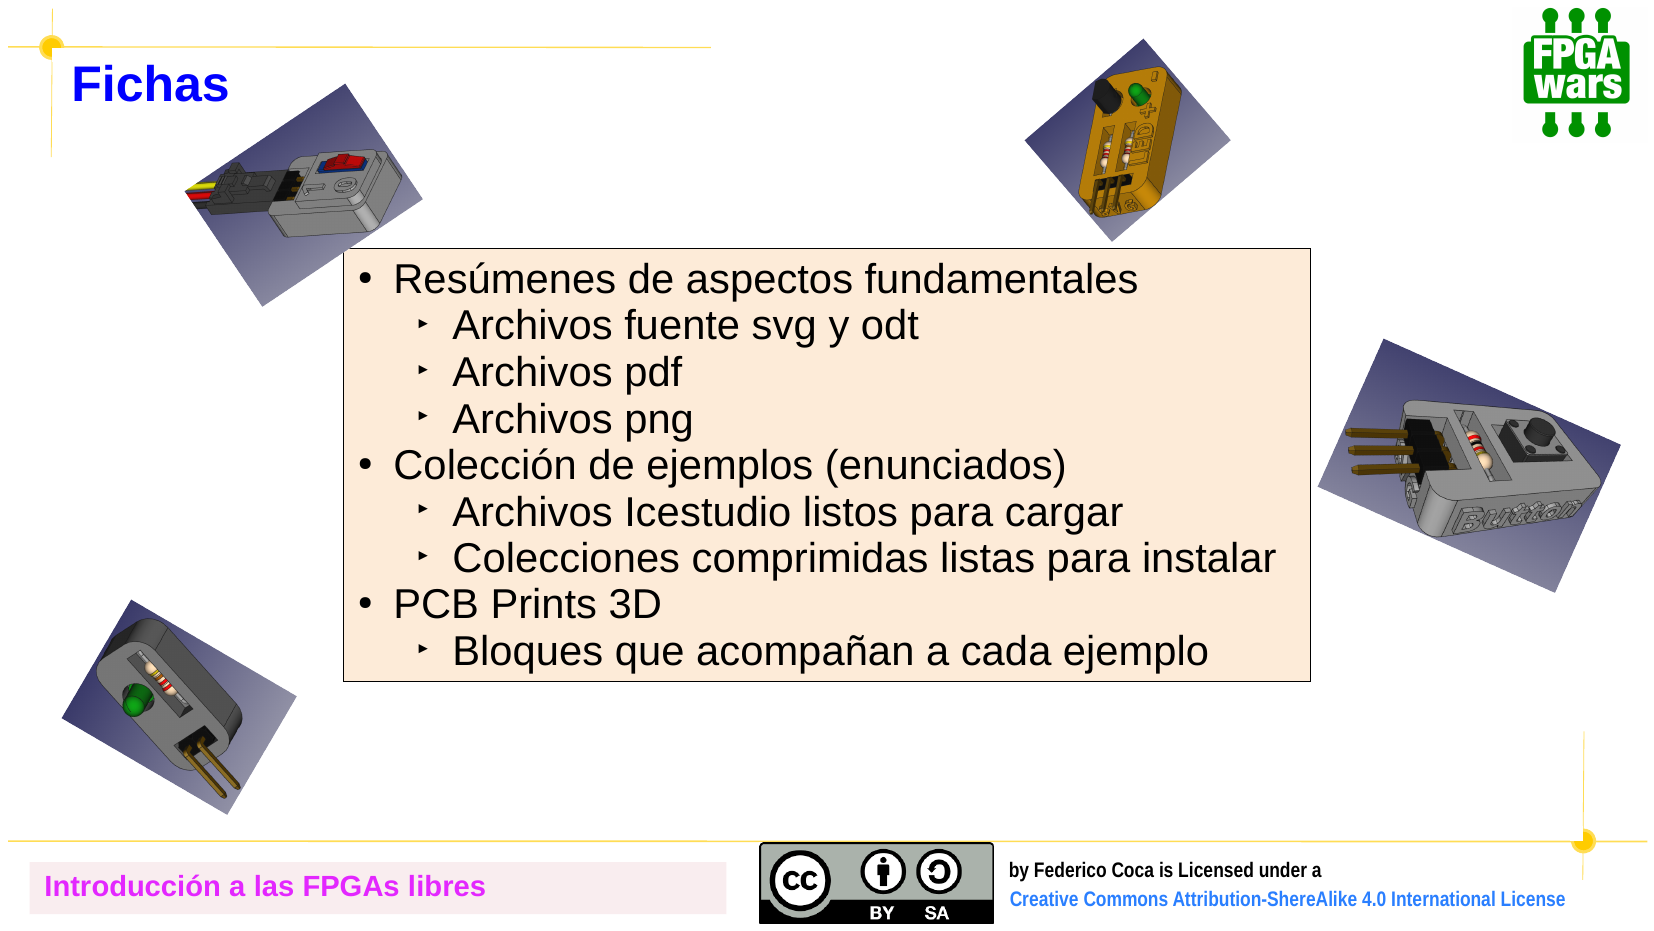

Fichas
Resúmenes de aspectos fundamentales
Archivos fuente svg y odt
Archivos pdf
Archivos png
Colección de ejemplos (enunciados)
Archivos Icestudio listos para cargar
Colecciones comprimidas listas para instalar
PCB Prints 3D
Bloques que acompañan a cada ejemplo
Introducción a las FPGAs libres